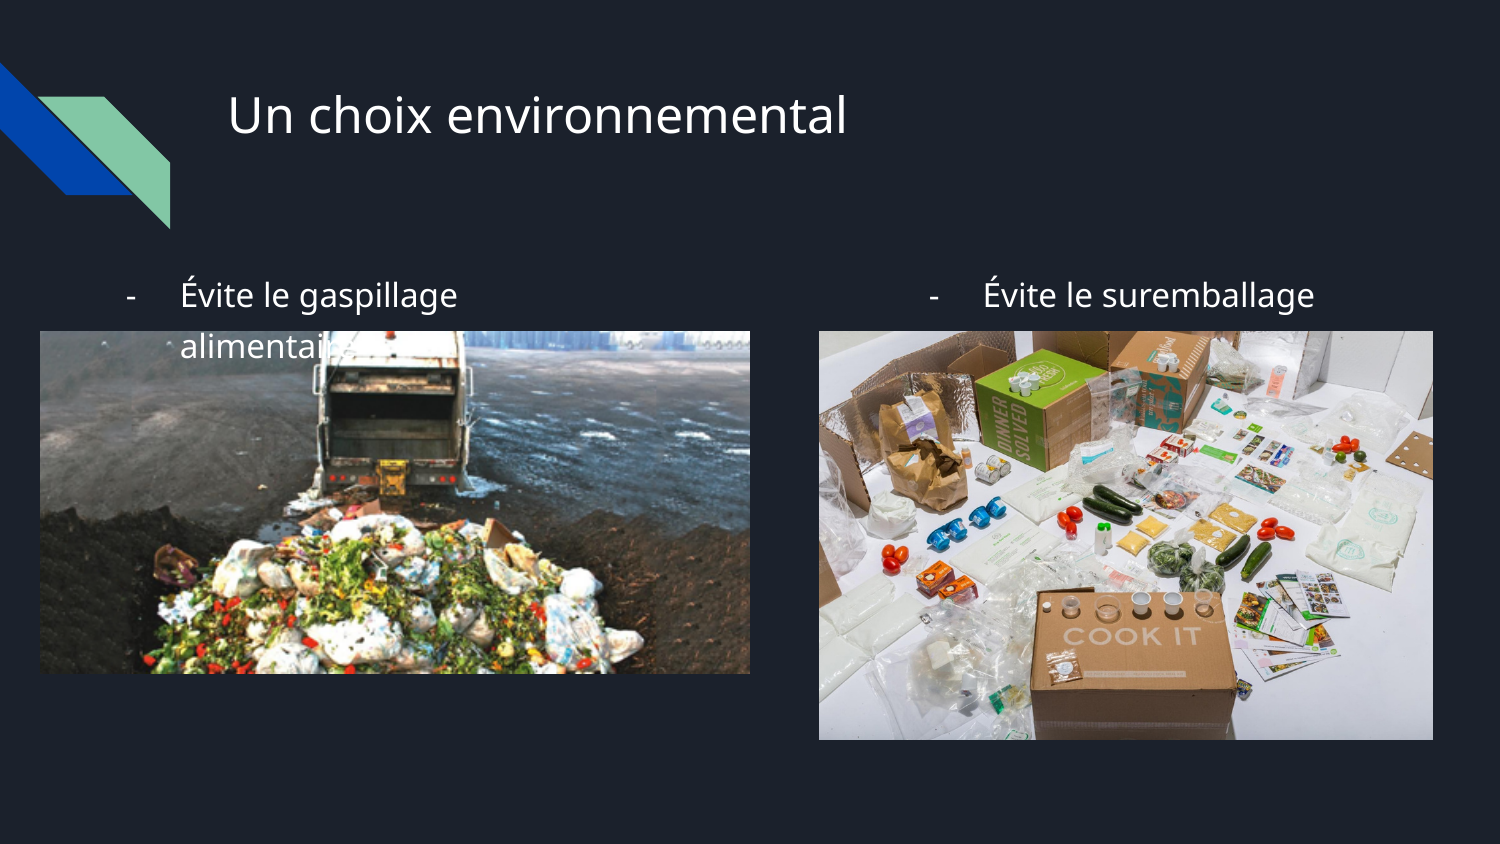

# Un choix environnemental
Évite le gaspillage alimentaire
Évite le suremballage